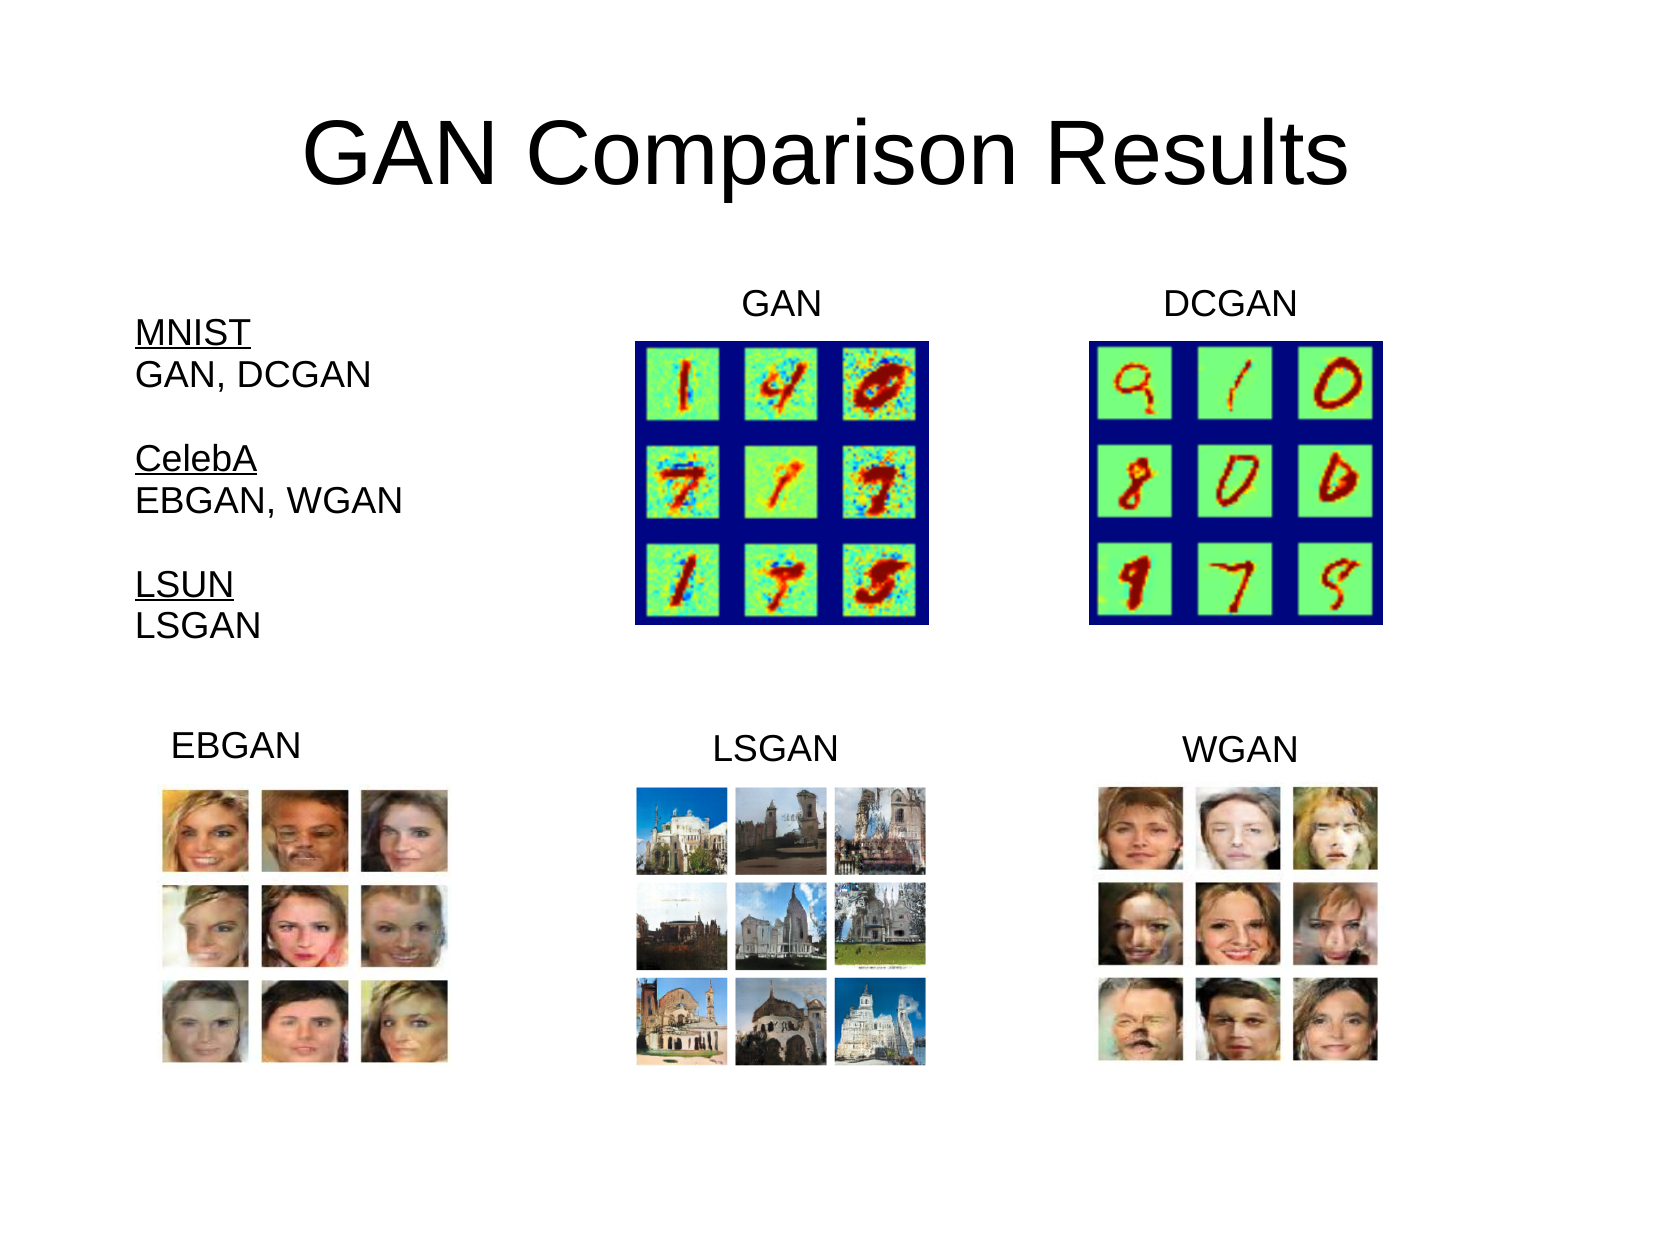

# GAN Comparison Results
GAN
DCGAN
MNIST
GAN, DCGAN
CelebA
EBGAN, WGAN
LSUN
LSGAN
EBGAN
LSGAN
WGAN